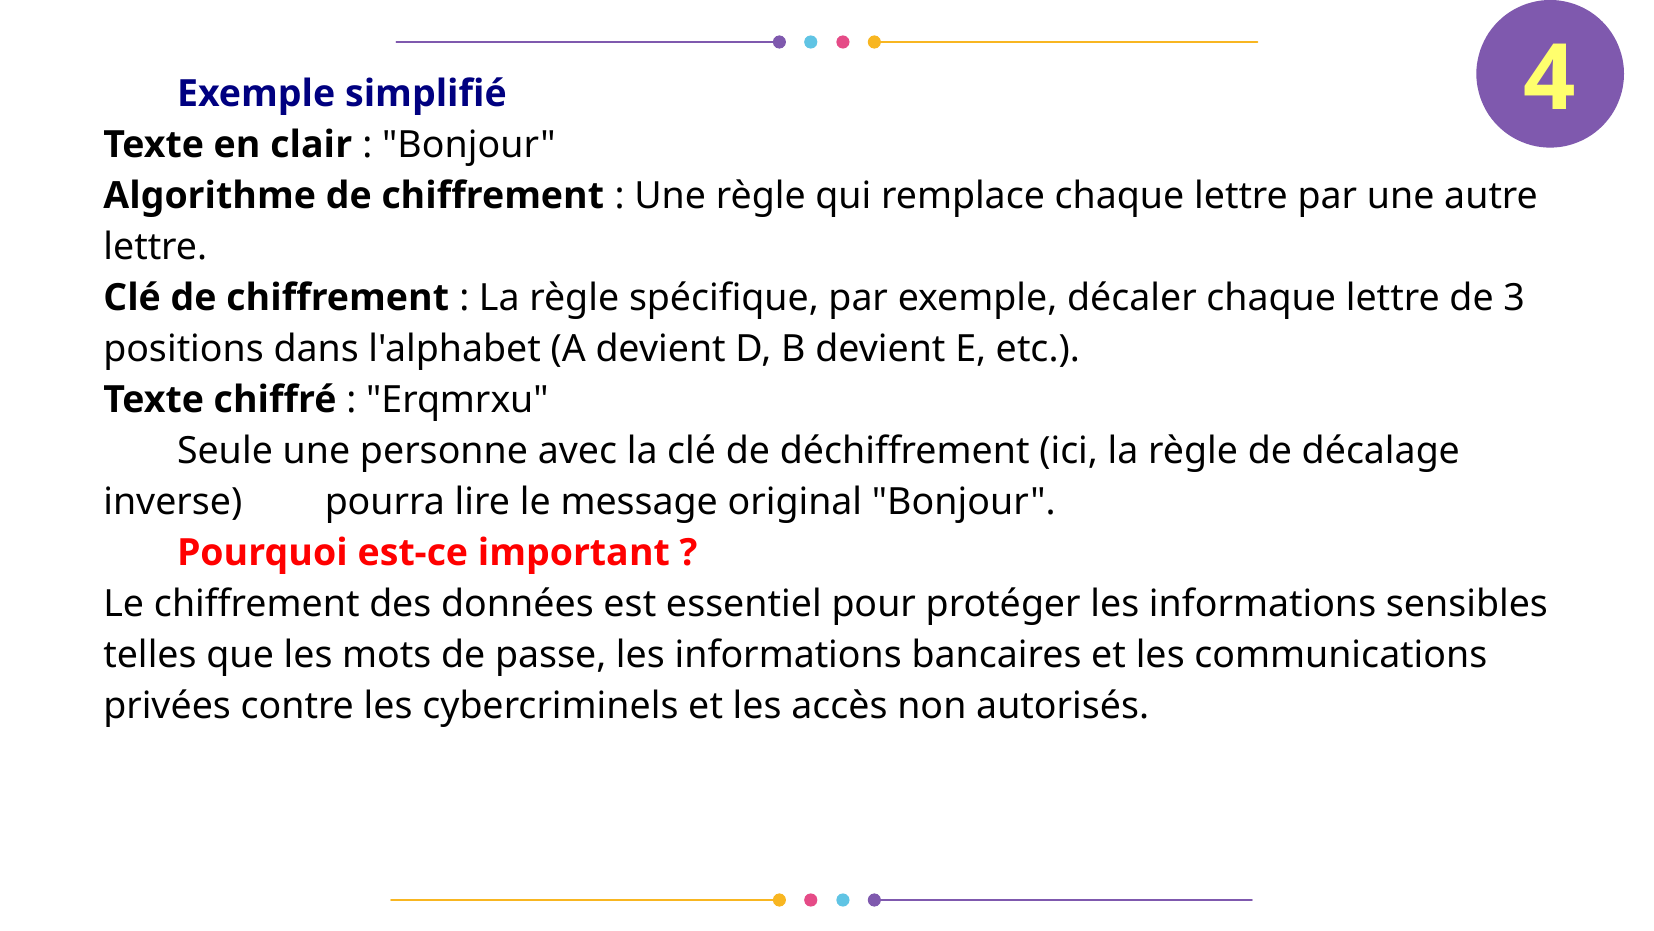

4
	Exemple simplifié
Texte en clair : "Bonjour"
Algorithme de chiffrement : Une règle qui remplace chaque lettre par une autre lettre.
Clé de chiffrement : La règle spécifique, par exemple, décaler chaque lettre de 3 positions dans l'alphabet (A devient D, B devient E, etc.).
Texte chiffré : "Erqmrxu"
	Seule une personne avec la clé de déchiffrement (ici, la règle de décalage inverse) 	pourra lire le message original "Bonjour".
	Pourquoi est-ce important ?
Le chiffrement des données est essentiel pour protéger les informations sensibles telles que les mots de passe, les informations bancaires et les communications privées contre les cybercriminels et les accès non autorisés.